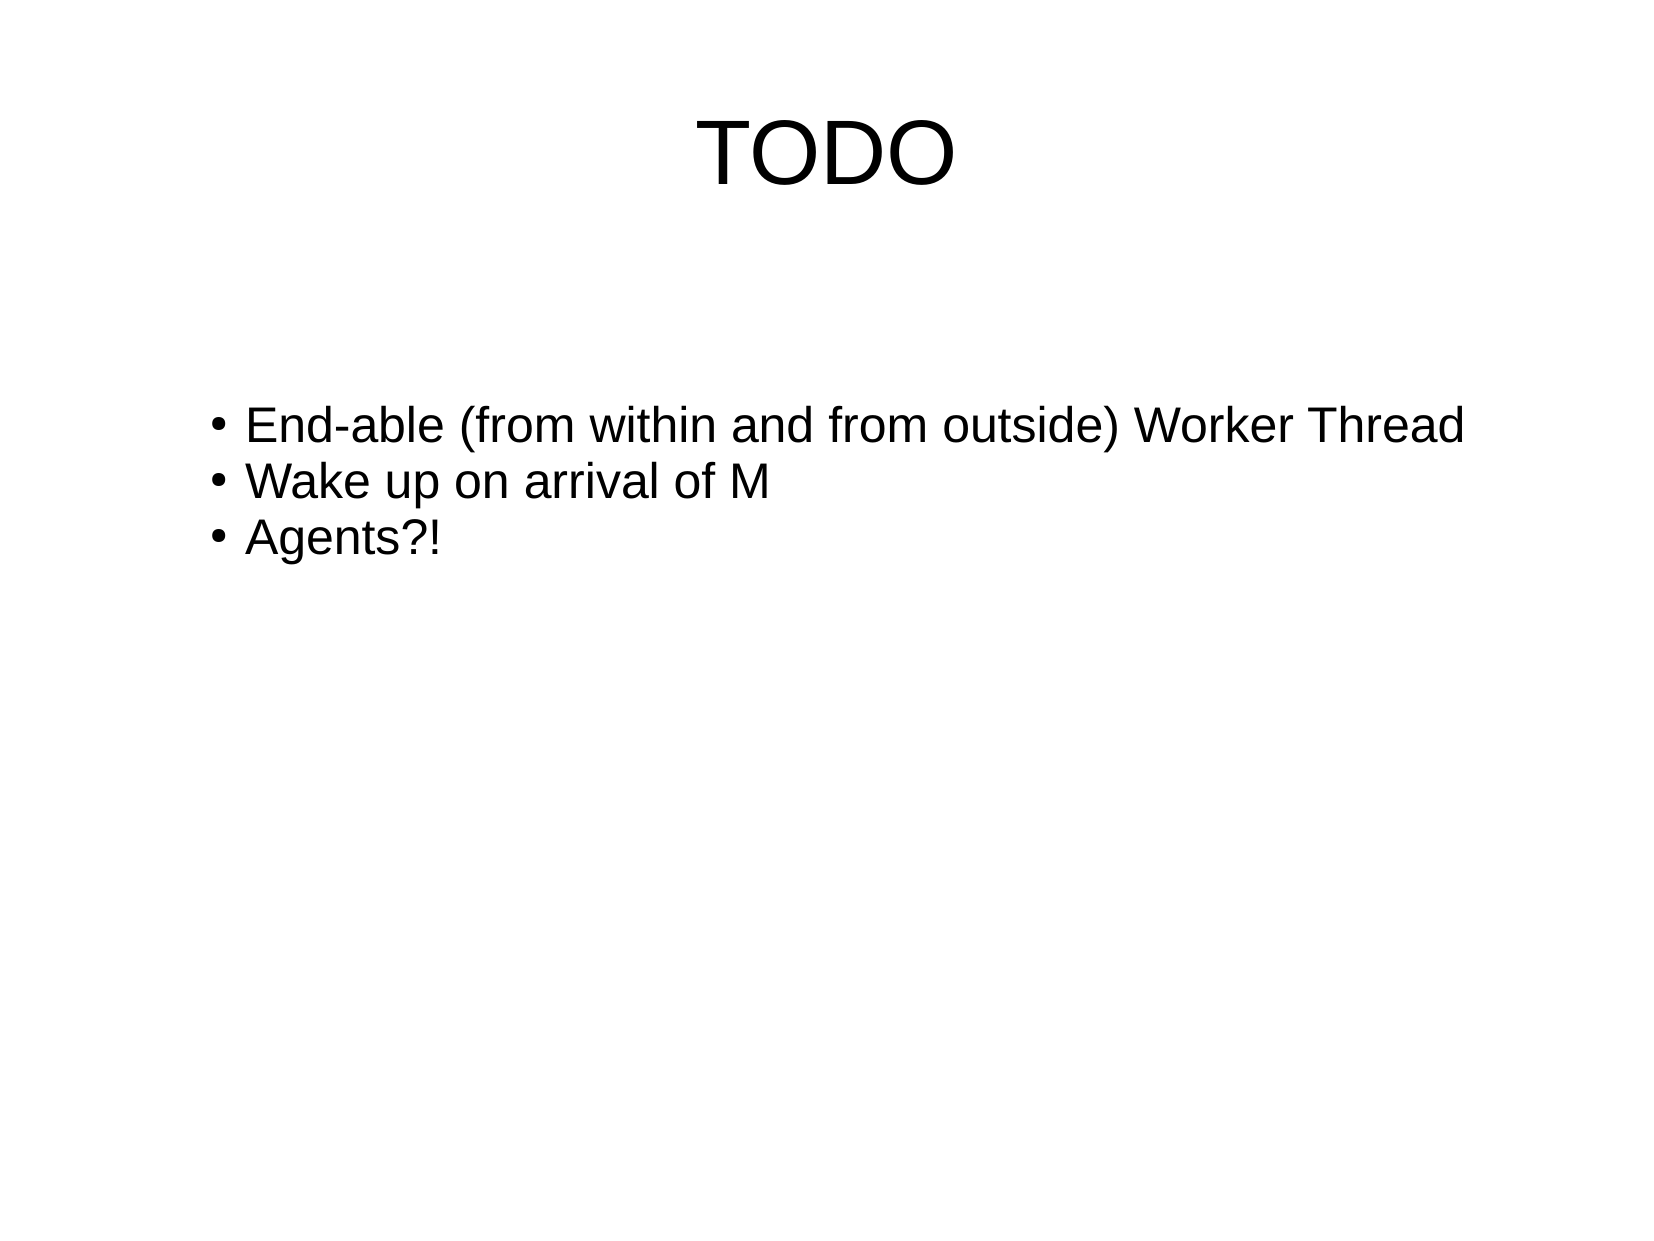

# TODO
End-able (from within and from outside) Worker Thread
Wake up on arrival of M
Agents?!